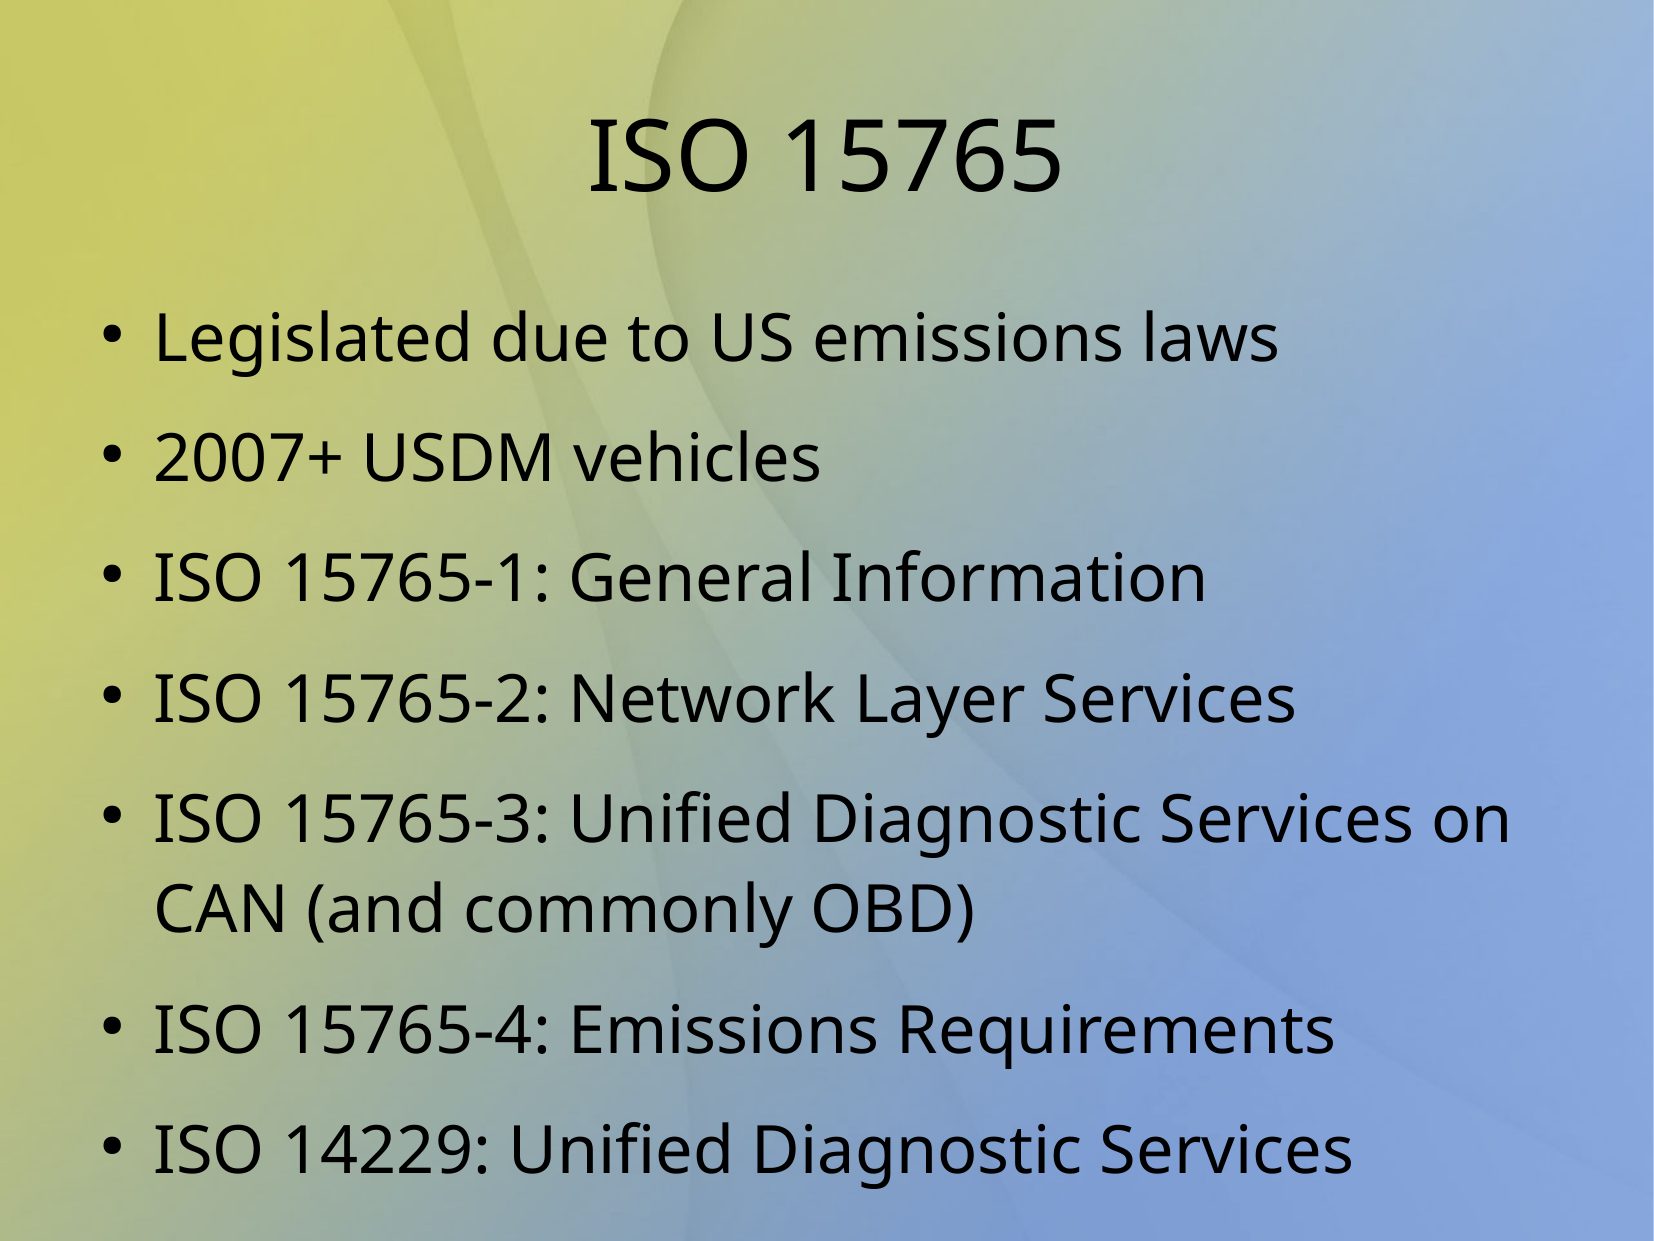

# ISO 15765
Legislated due to US emissions laws
2007+ USDM vehicles
ISO 15765-1: General Information
ISO 15765-2: Network Layer Services
ISO 15765-3: Unified Diagnostic Services on CAN (and commonly OBD)
ISO 15765-4: Emissions Requirements
ISO 14229: Unified Diagnostic Services